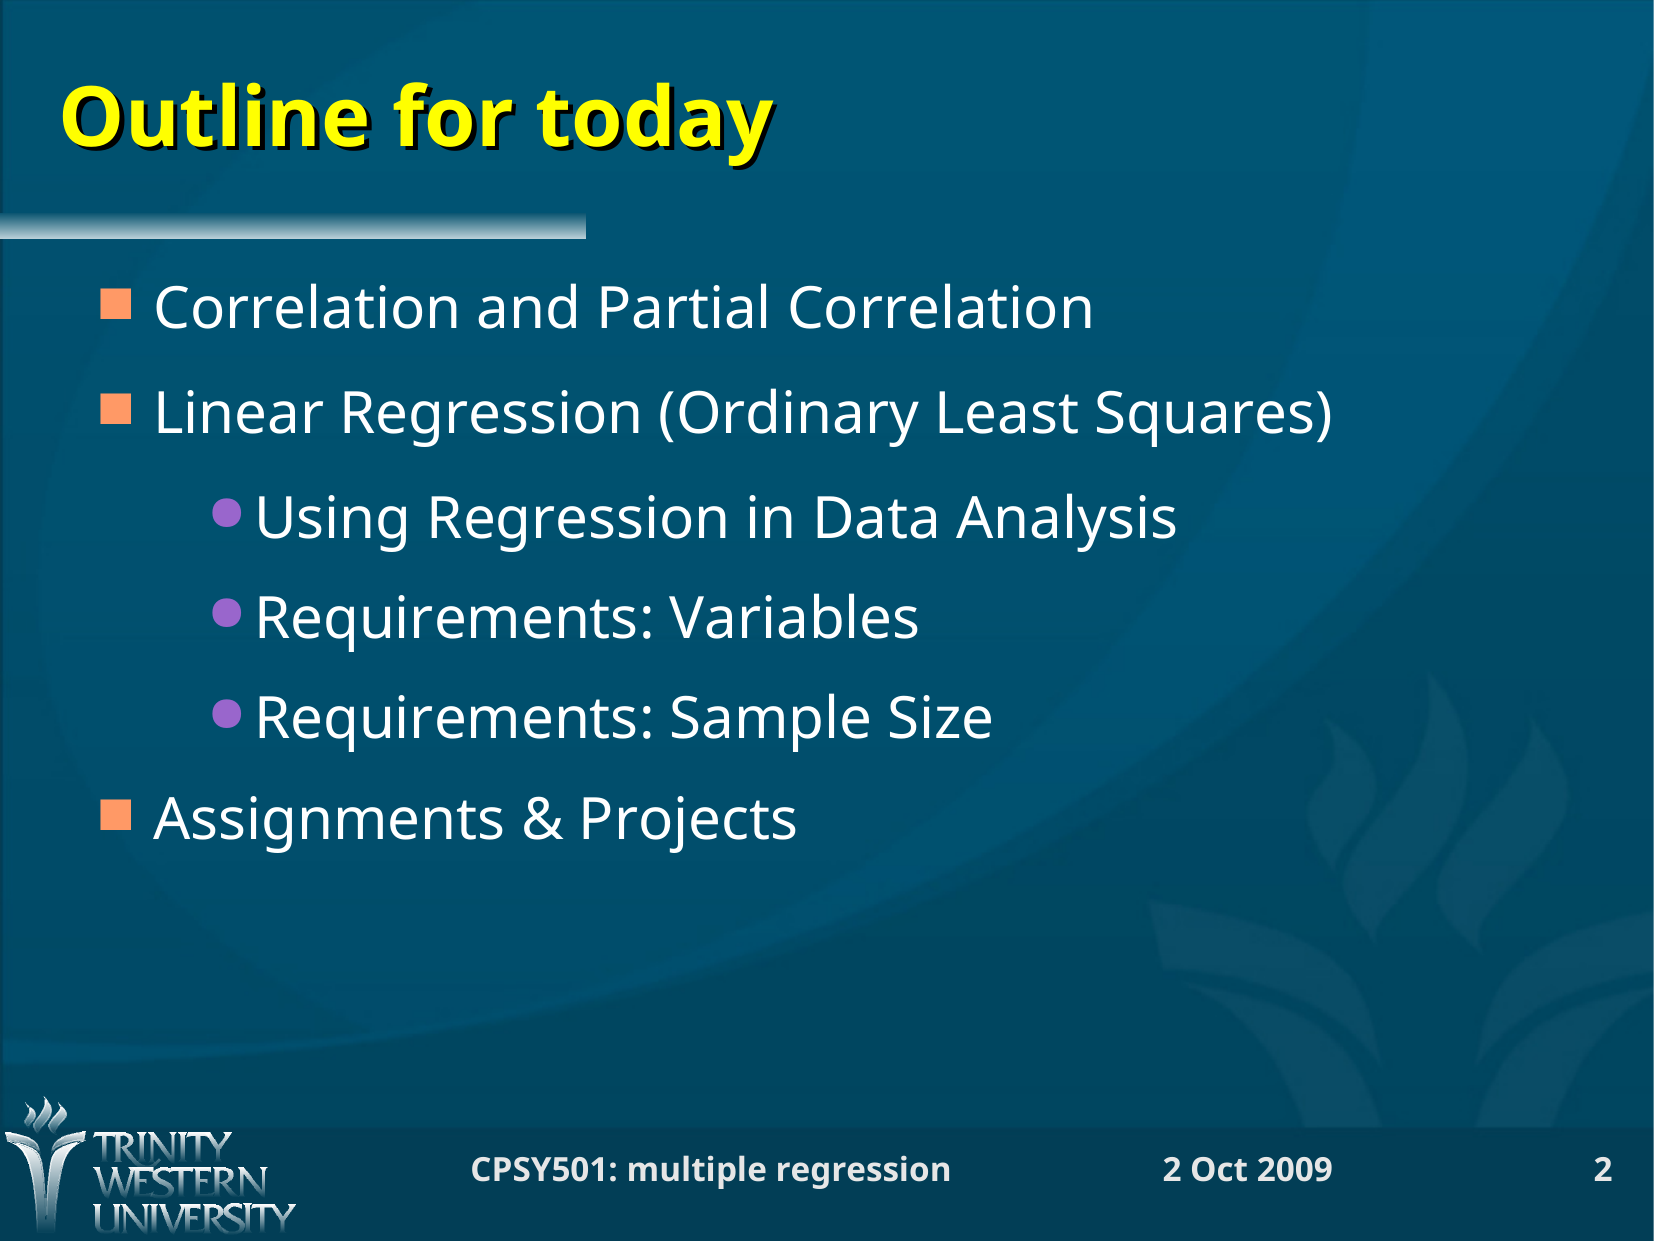

# Outline for today
Correlation and Partial Correlation
Linear Regression (Ordinary Least Squares)
Using Regression in Data Analysis
Requirements: Variables
Requirements: Sample Size
Assignments & Projects
CPSY501: multiple regression
2 Oct 2009
2